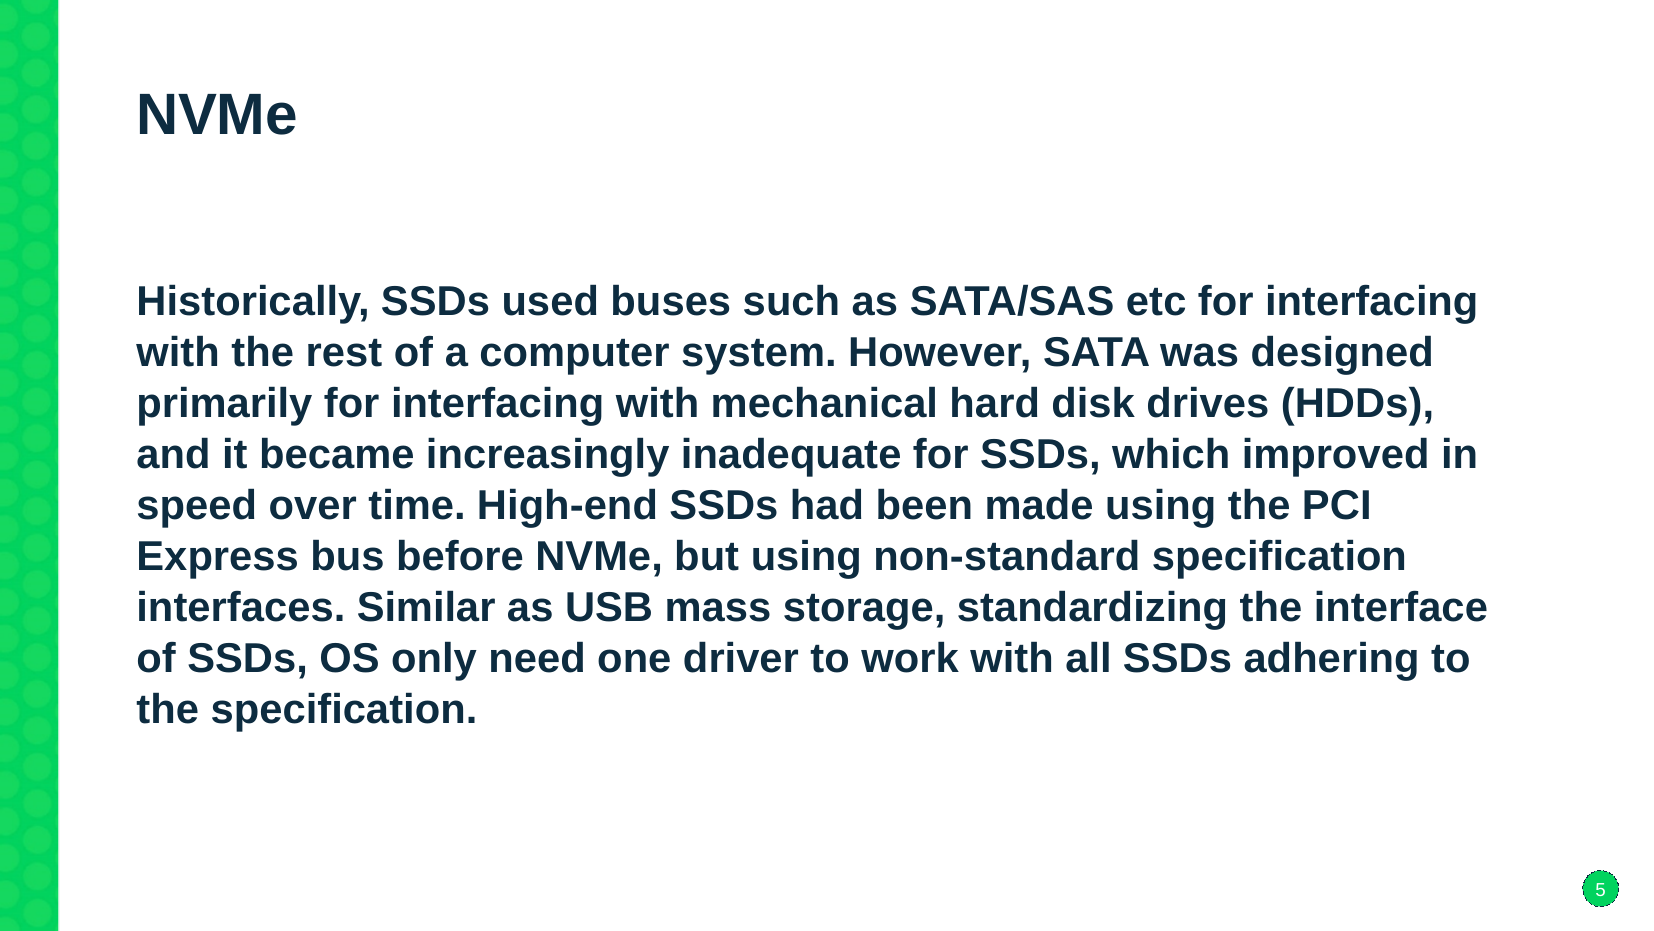

# NVMe
Historically, SSDs used buses such as SATA/SAS etc for interfacing with the rest of a computer system. However, SATA was designed primarily for interfacing with mechanical hard disk drives (HDDs), and it became increasingly inadequate for SSDs, which improved in speed over time. High-end SSDs had been made using the PCI Express bus before NVMe, but using non-standard specification interfaces. Similar as USB mass storage, standardizing the interface of SSDs, OS only need one driver to work with all SSDs adhering to the specification.
5